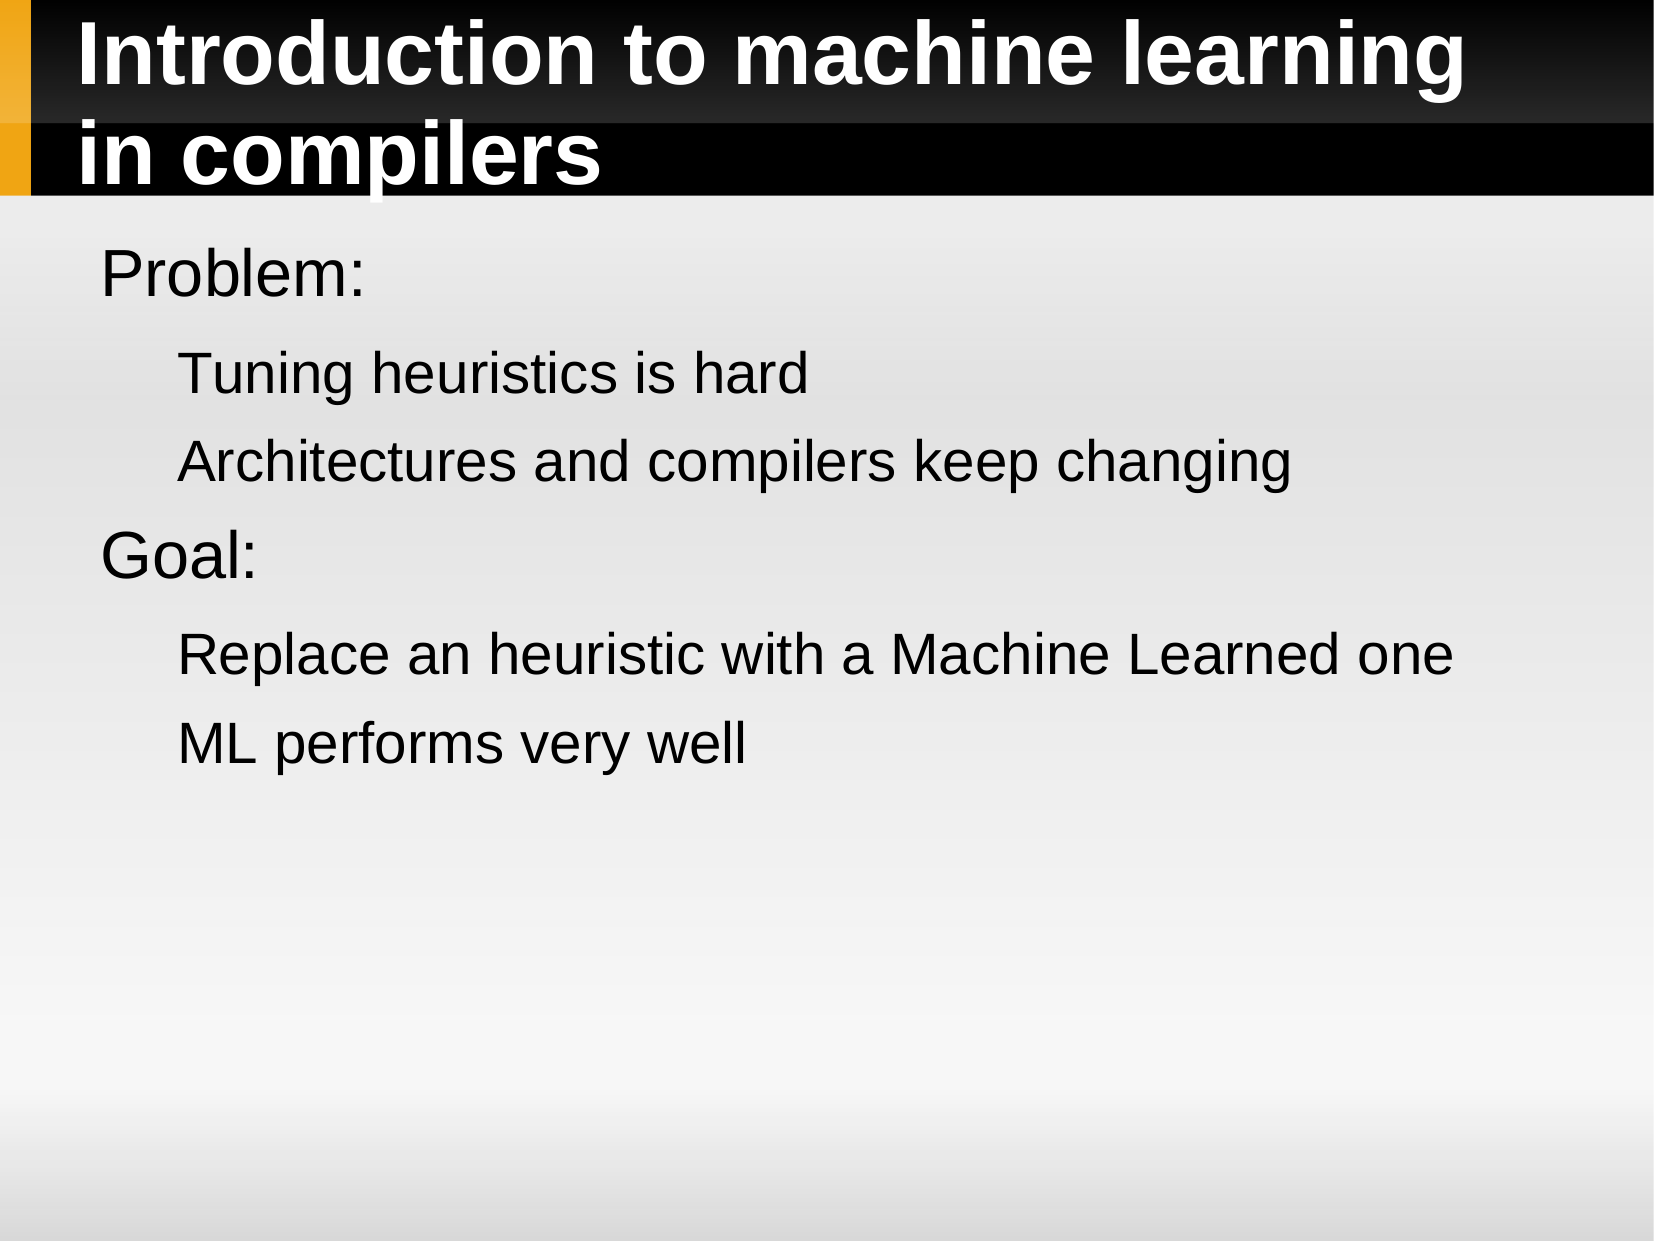

# Introduction to machine learning in compilers
Problem:
Tuning heuristics is hard
Architectures and compilers keep changing
Goal:
Replace an heuristic with a Machine Learned one
ML performs very well